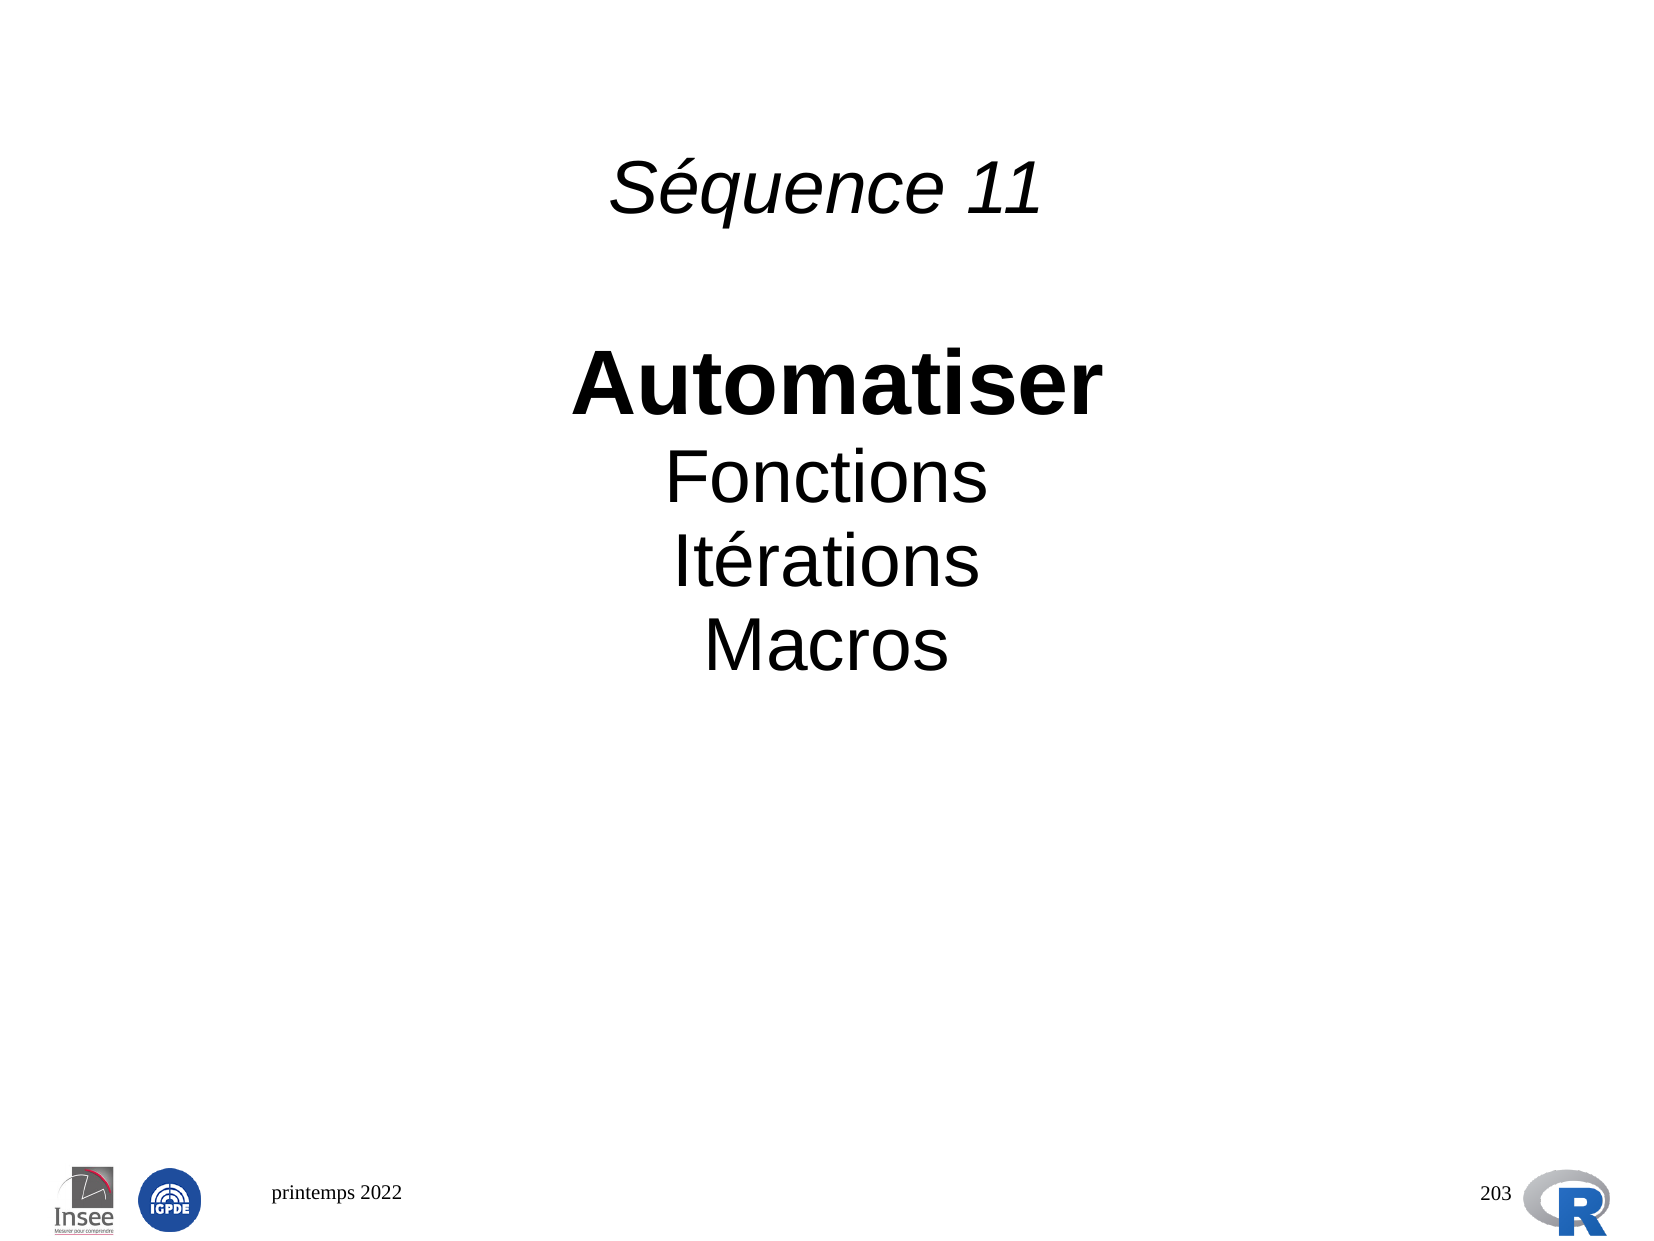

# Séquence 11 Automatiser Fonctions Itérations Macros
printemps 2022
203